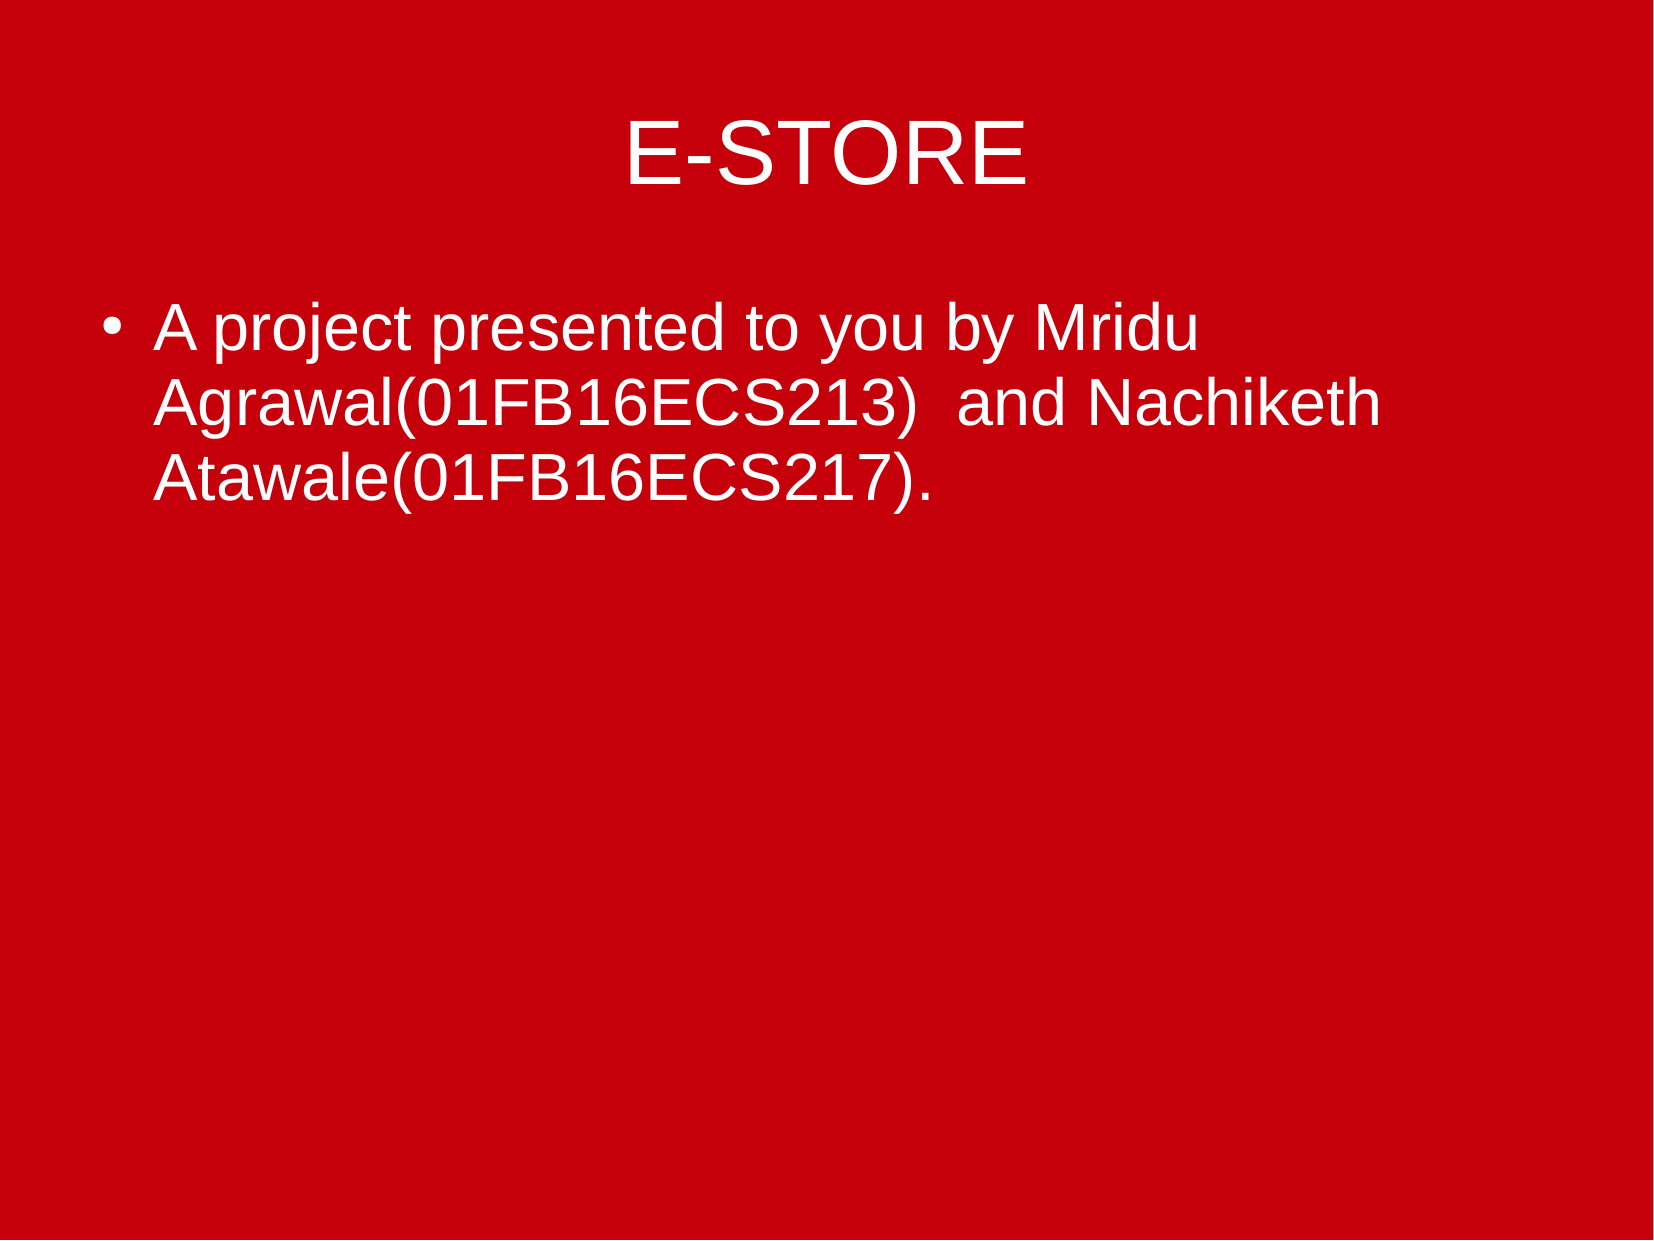

# E-STORE
A project presented to you by Mridu Agrawal(01FB16ECS213) and Nachiketh Atawale(01FB16ECS217).